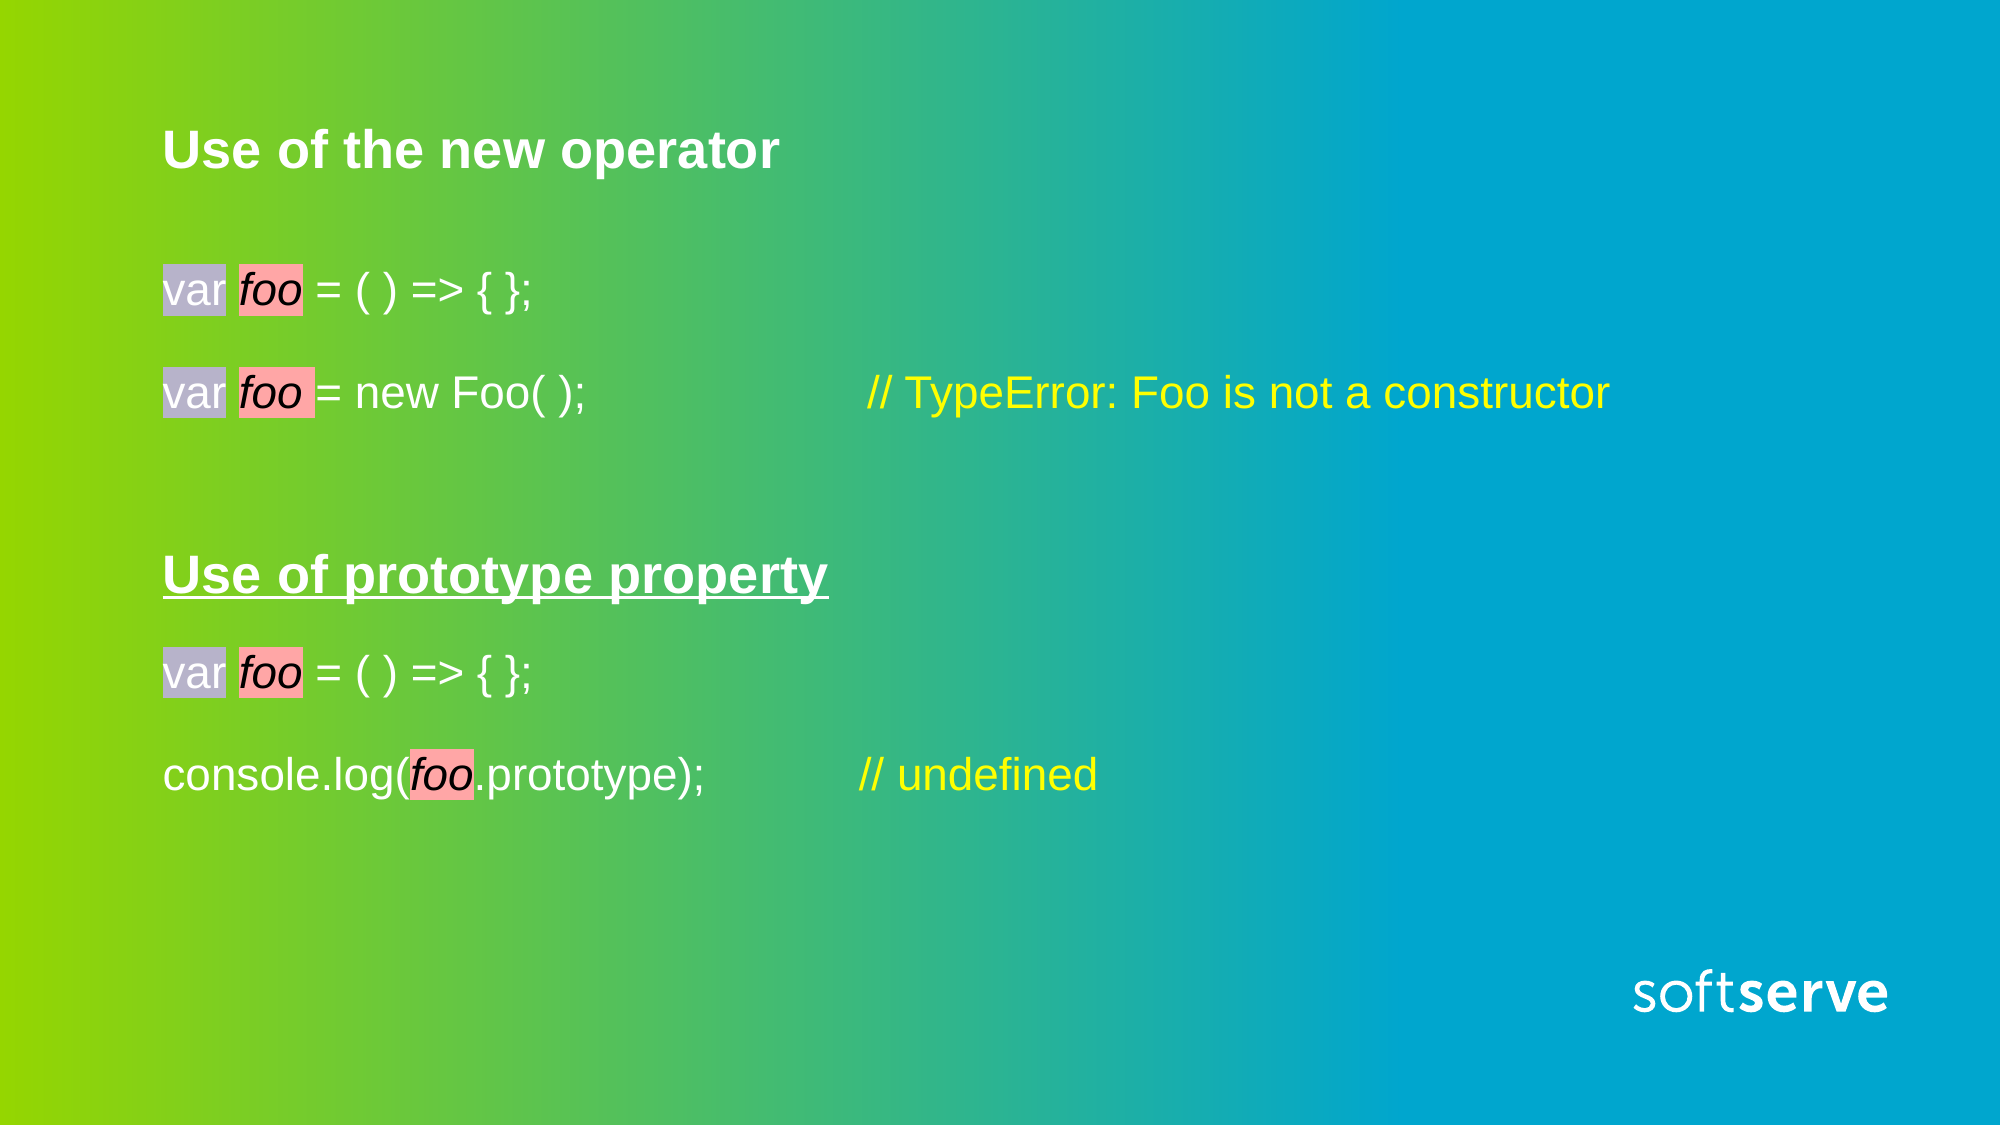

Use of the new operator
var foo = ( ) => { };
var foo = new Foo( ); // TypeError: Foo is not a constructor
Use of prototype property
var foo = ( ) => { };
console.log(foo.prototype); // undefined